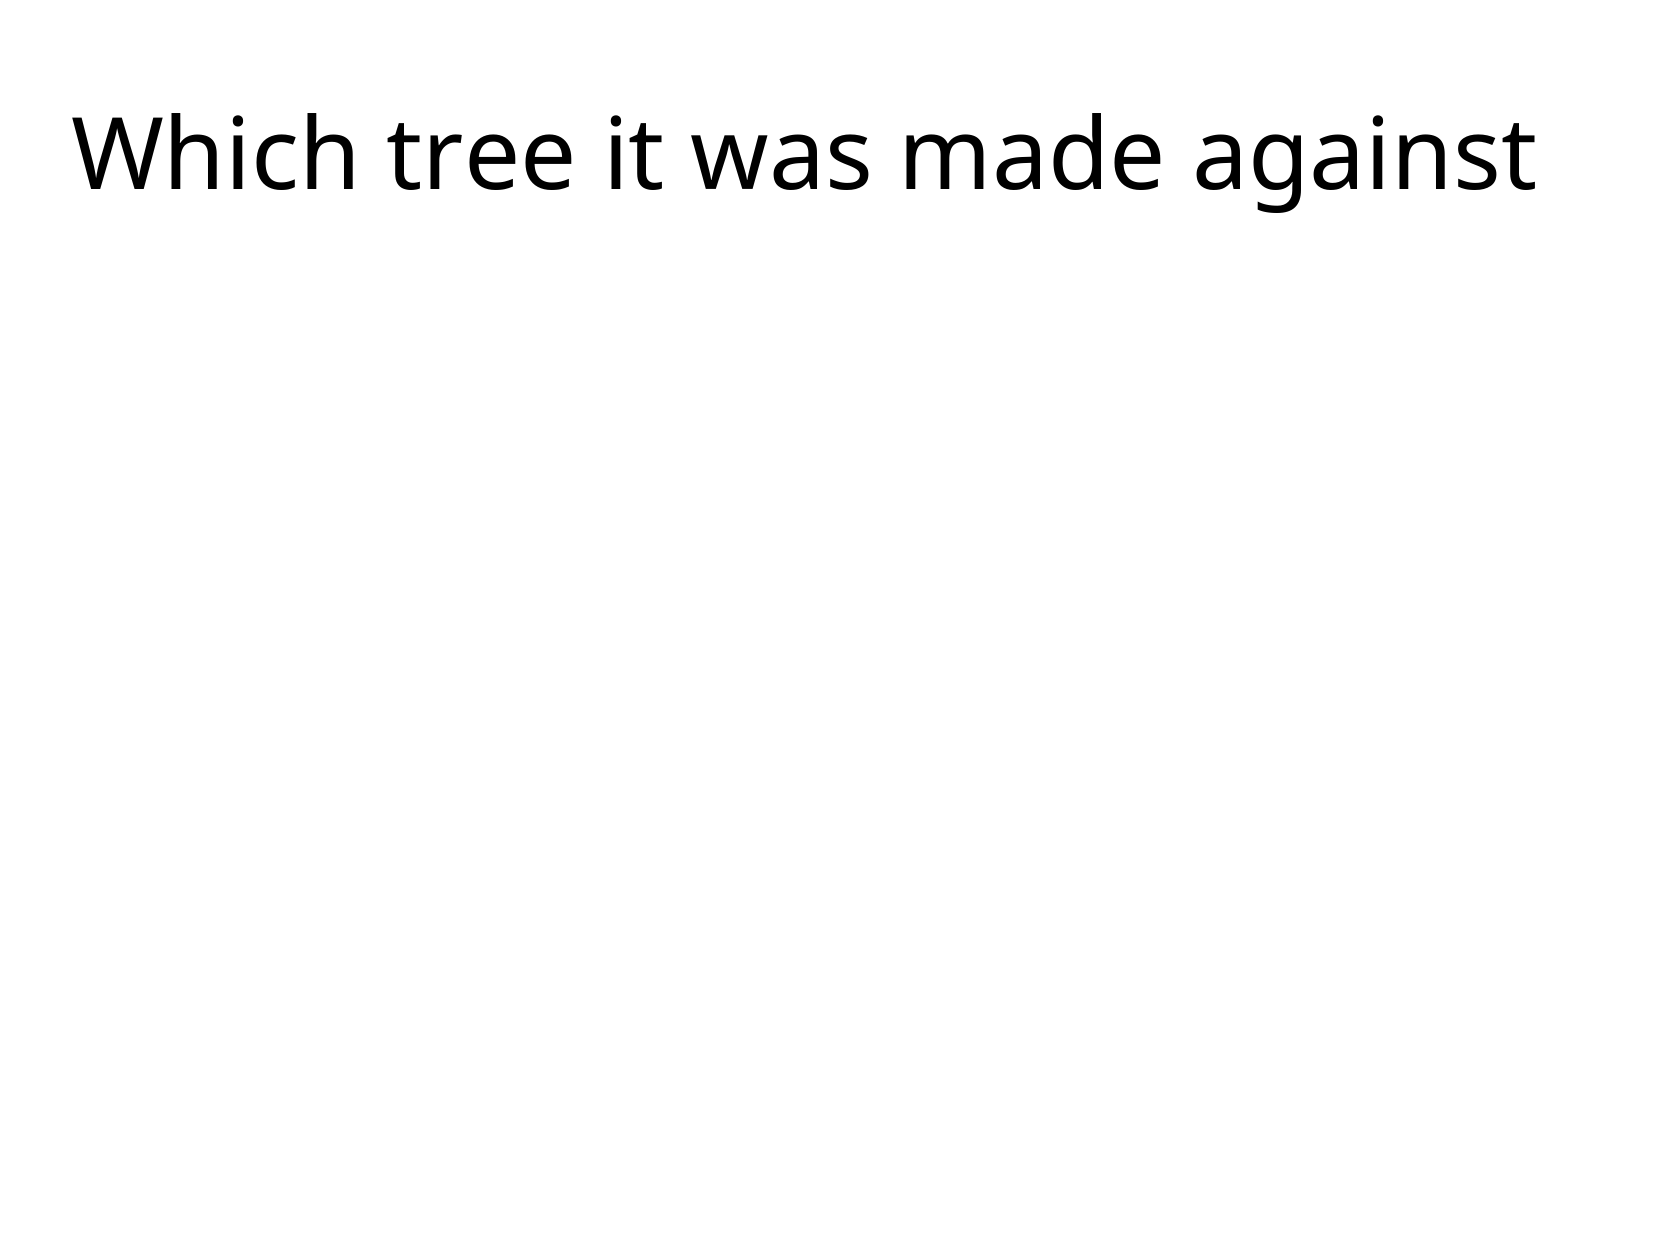

Which tree it was made against
2.6.20 to 2.6.24-rc8